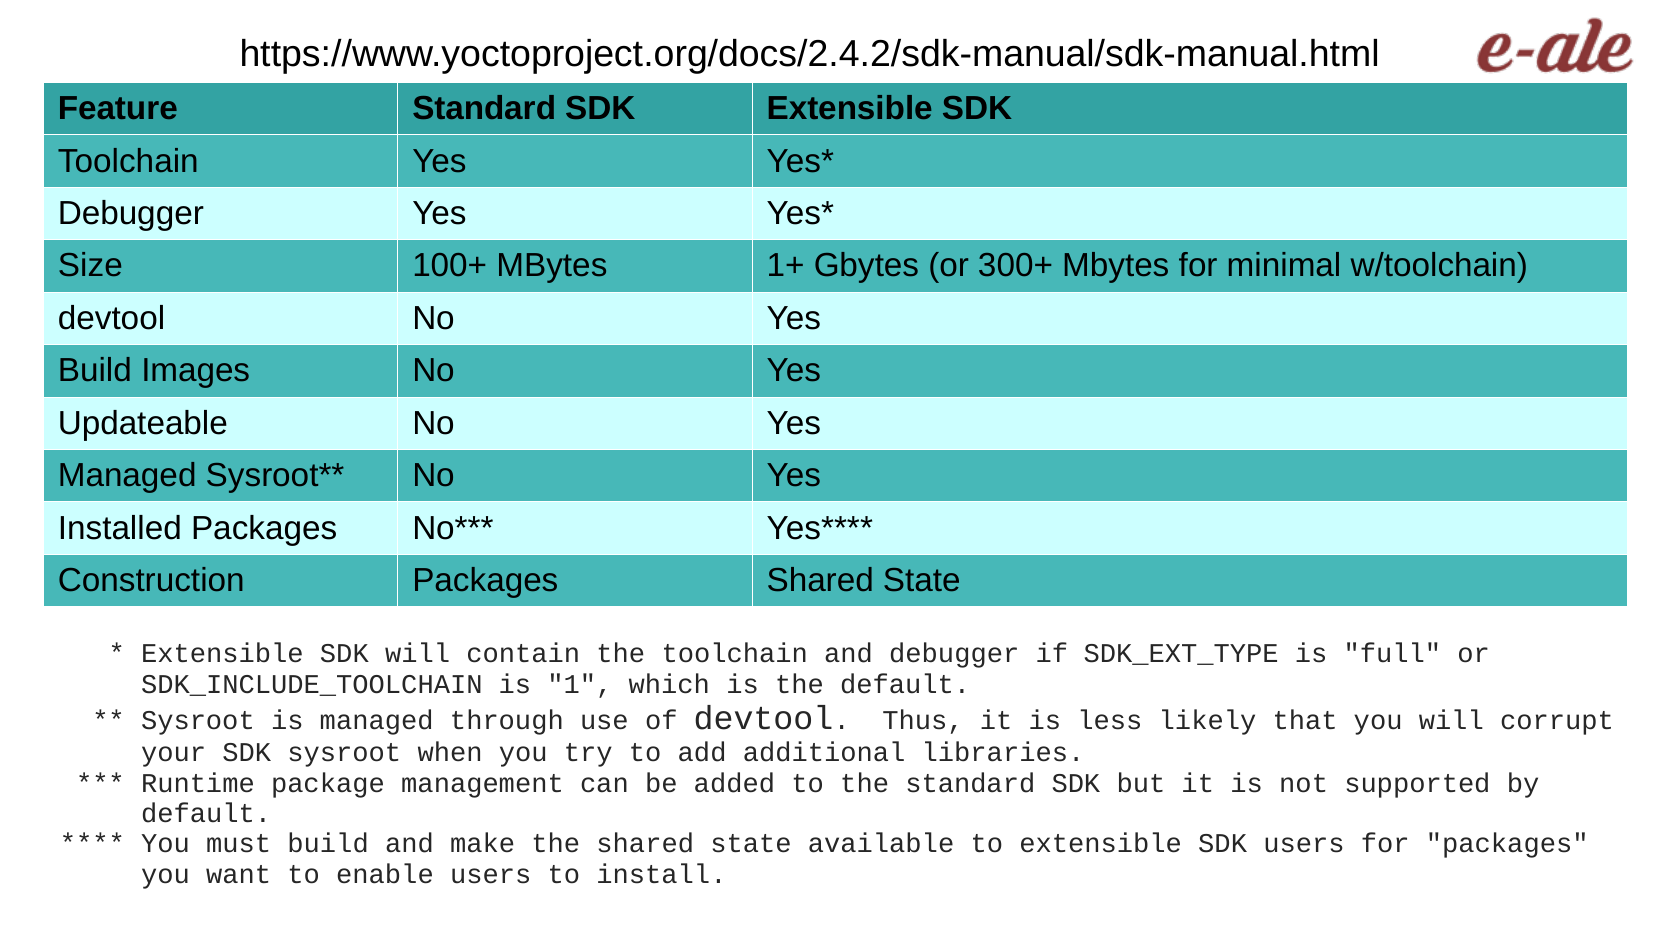

https://www.yoctoproject.org/docs/2.4.2/sdk-manual/sdk-manual.html
| Feature | Standard SDK | Extensible SDK |
| --- | --- | --- |
| Toolchain | Yes | Yes\* |
| Debugger | Yes | Yes\* |
| Size | 100+ MBytes | 1+ Gbytes (or 300+ Mbytes for minimal w/toolchain) |
| devtool | No | Yes |
| Build Images | No | Yes |
| Updateable | No | Yes |
| Managed Sysroot\*\* | No | Yes |
| Installed Packages | No\*\*\* | Yes\*\*\*\* |
| Construction | Packages | Shared State |
 * Extensible SDK will contain the toolchain and debugger if SDK_EXT_TYPE is "full" or
 SDK_INCLUDE_TOOLCHAIN is "1", which is the default.
 ** Sysroot is managed through use of devtool. Thus, it is less likely that you will corrupt
 your SDK sysroot when you try to add additional libraries.
 *** Runtime package management can be added to the standard SDK but it is not supported by
 default.
**** You must build and make the shared state available to extensible SDK users for "packages"
 you want to enable users to install.